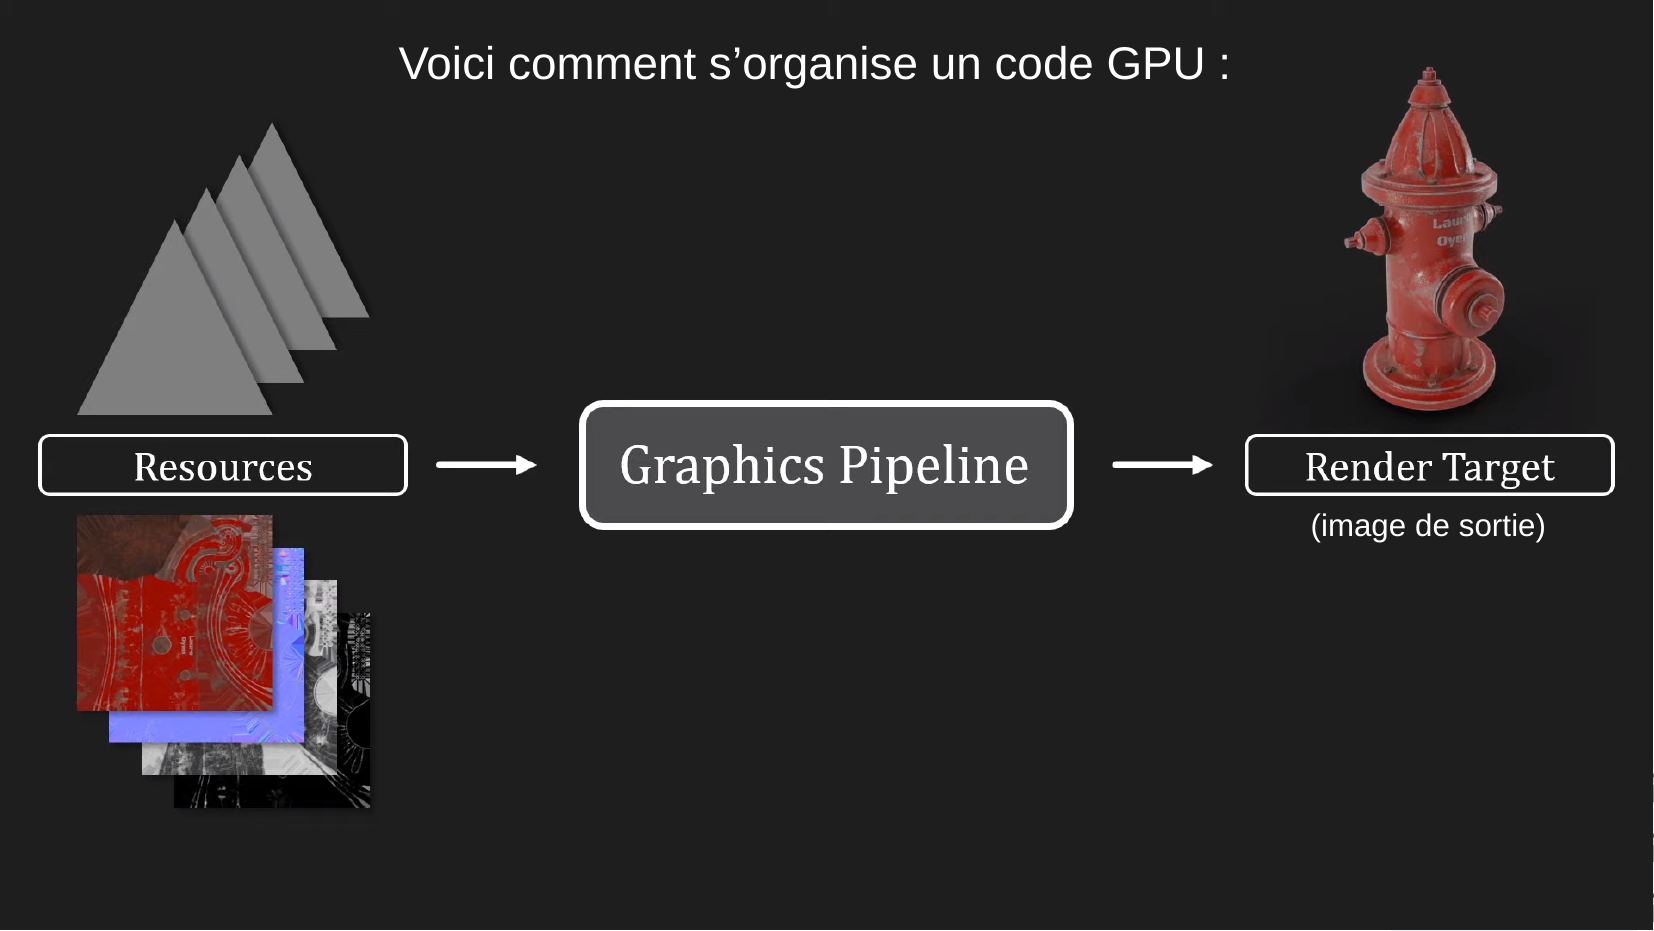

Voici comment s’organise un code GPU :
(image de sortie)